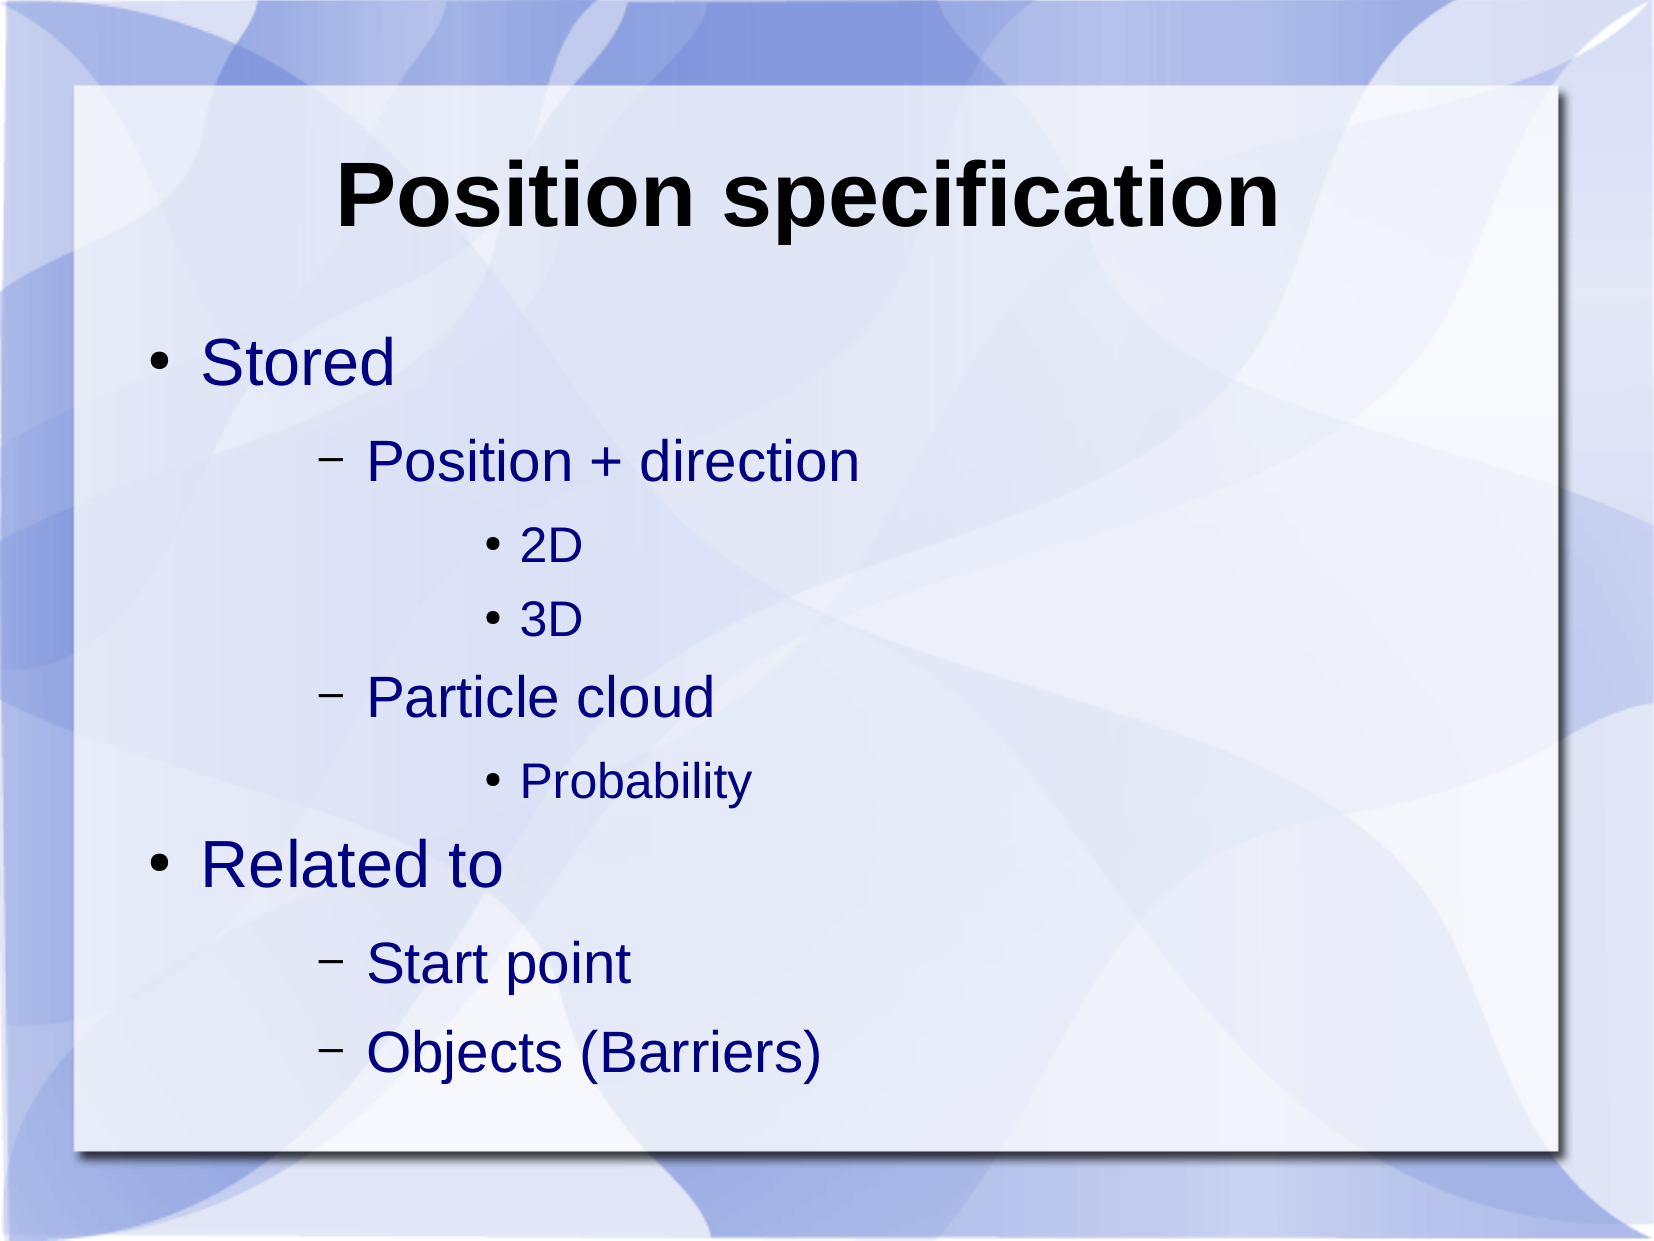

# Position specification
Stored
Position + direction
2D
3D
Particle cloud
Probability
Related to
Start point
Objects (Barriers)